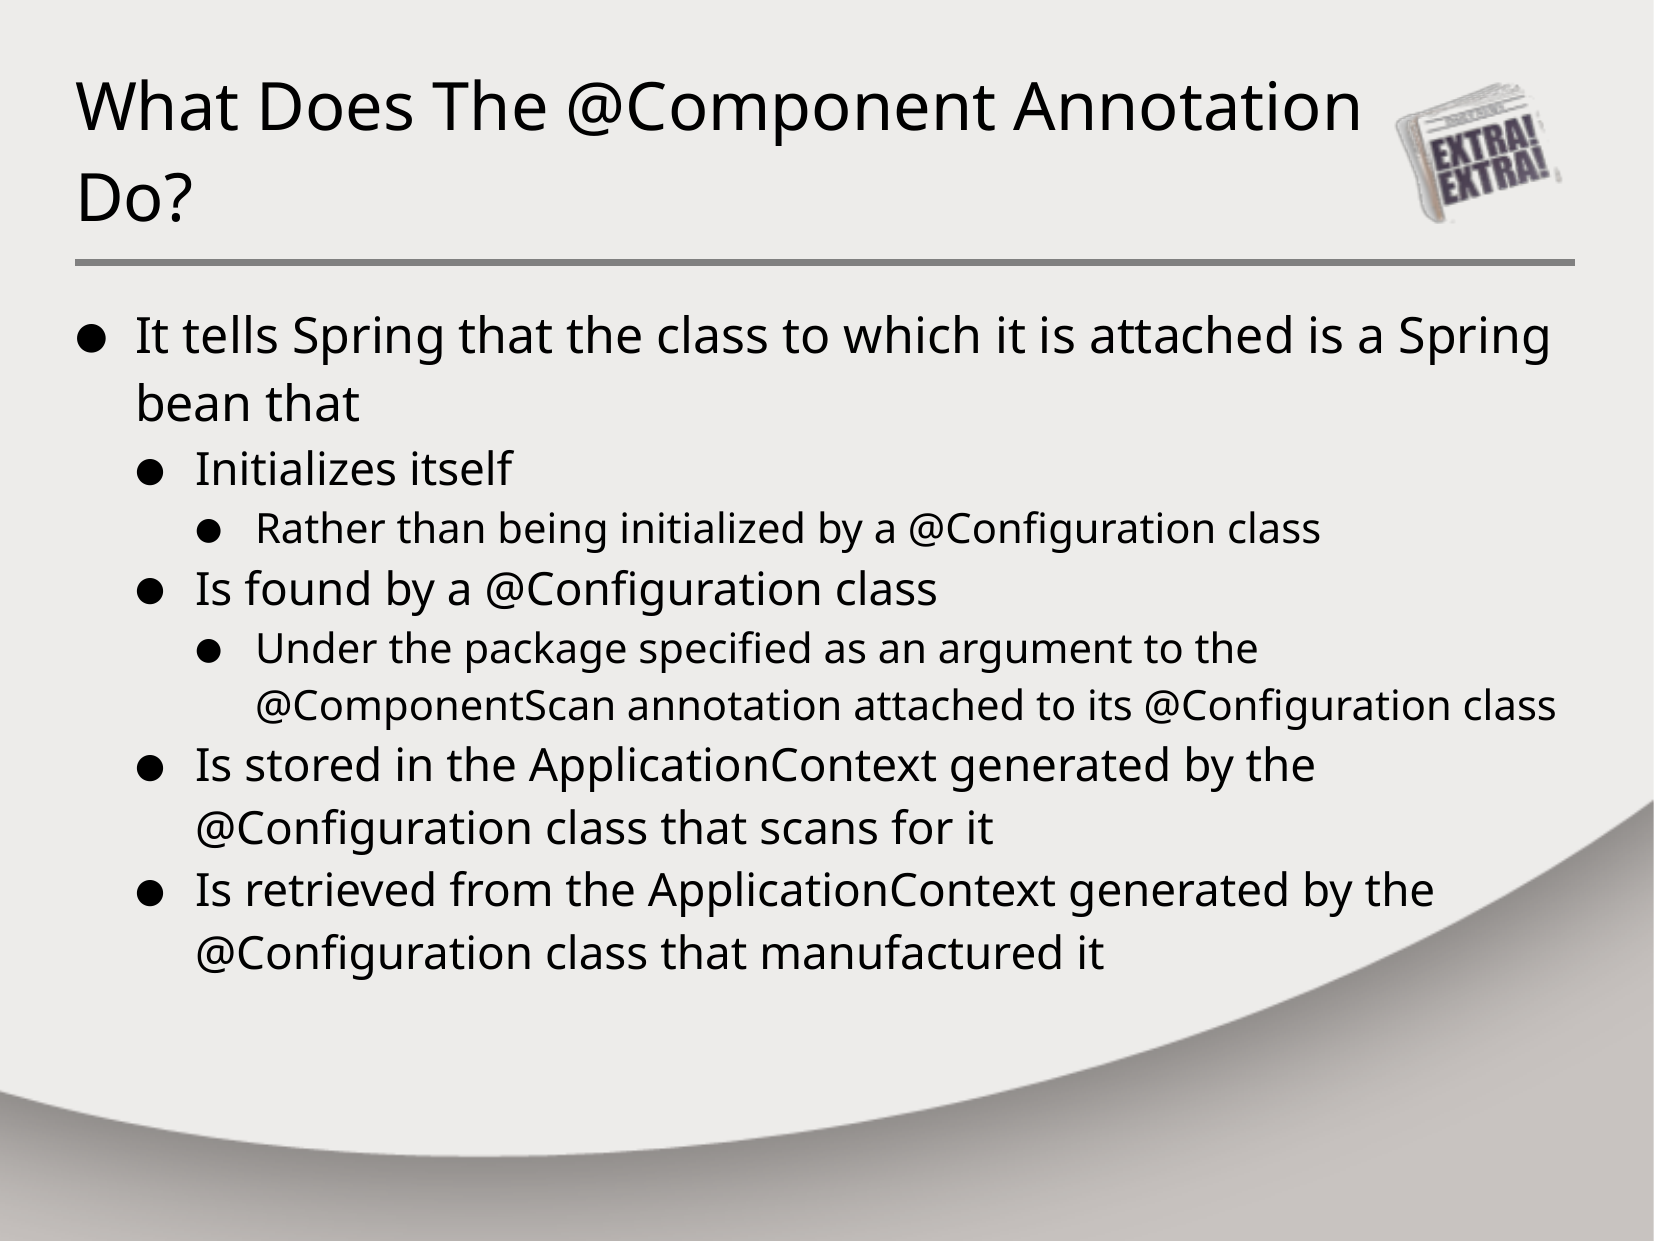

# What Does The @Component Annotation Do?
It tells Spring that the class to which it is attached is a Spring bean that
Initializes itself
Rather than being initialized by a @Configuration class
Is found by a @Configuration class
Under the package specified as an argument to the @ComponentScan annotation attached to its @Configuration class
Is stored in the ApplicationContext generated by the @Configuration class that scans for it
Is retrieved from the ApplicationContext generated by the @Configuration class that manufactured it